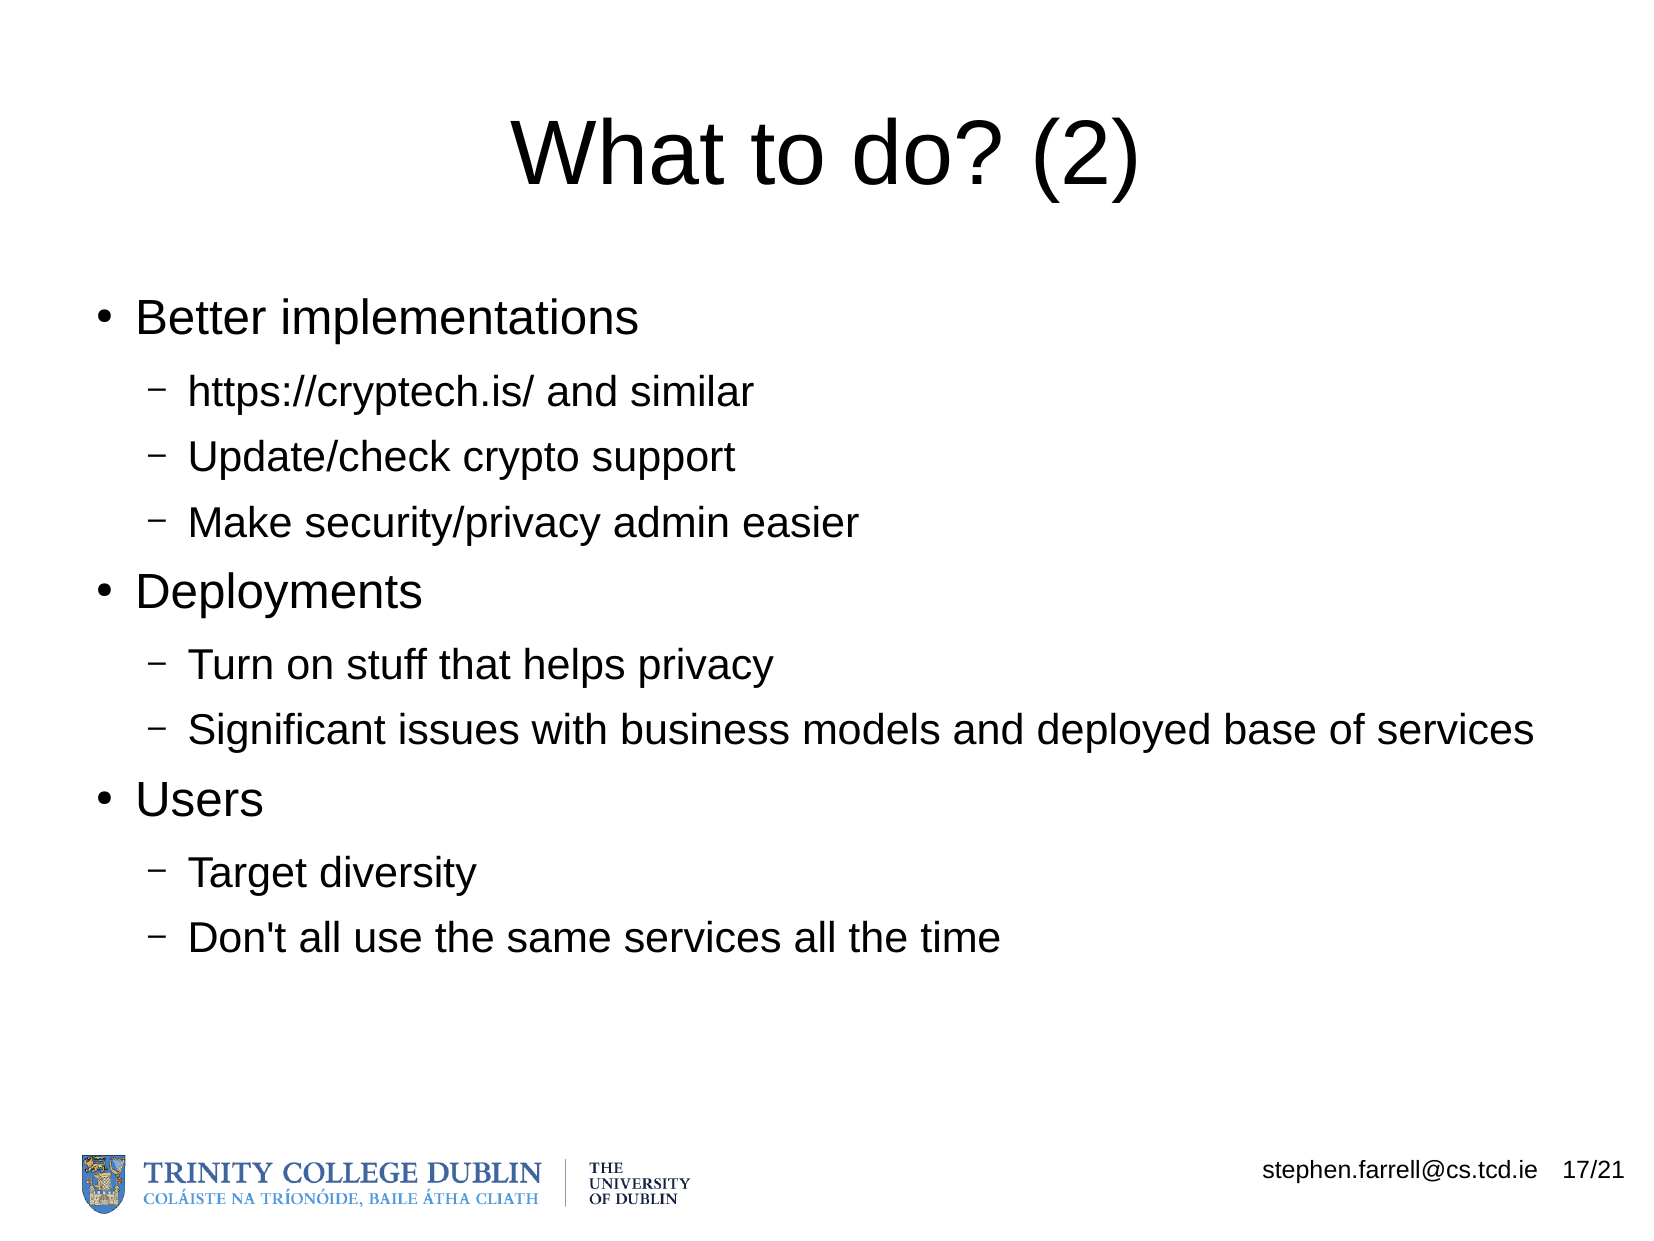

# What to do? (2)
Better implementations
https://cryptech.is/ and similar
Update/check crypto support
Make security/privacy admin easier
Deployments
Turn on stuff that helps privacy
Significant issues with business models and deployed base of services
Users
Target diversity
Don't all use the same services all the time